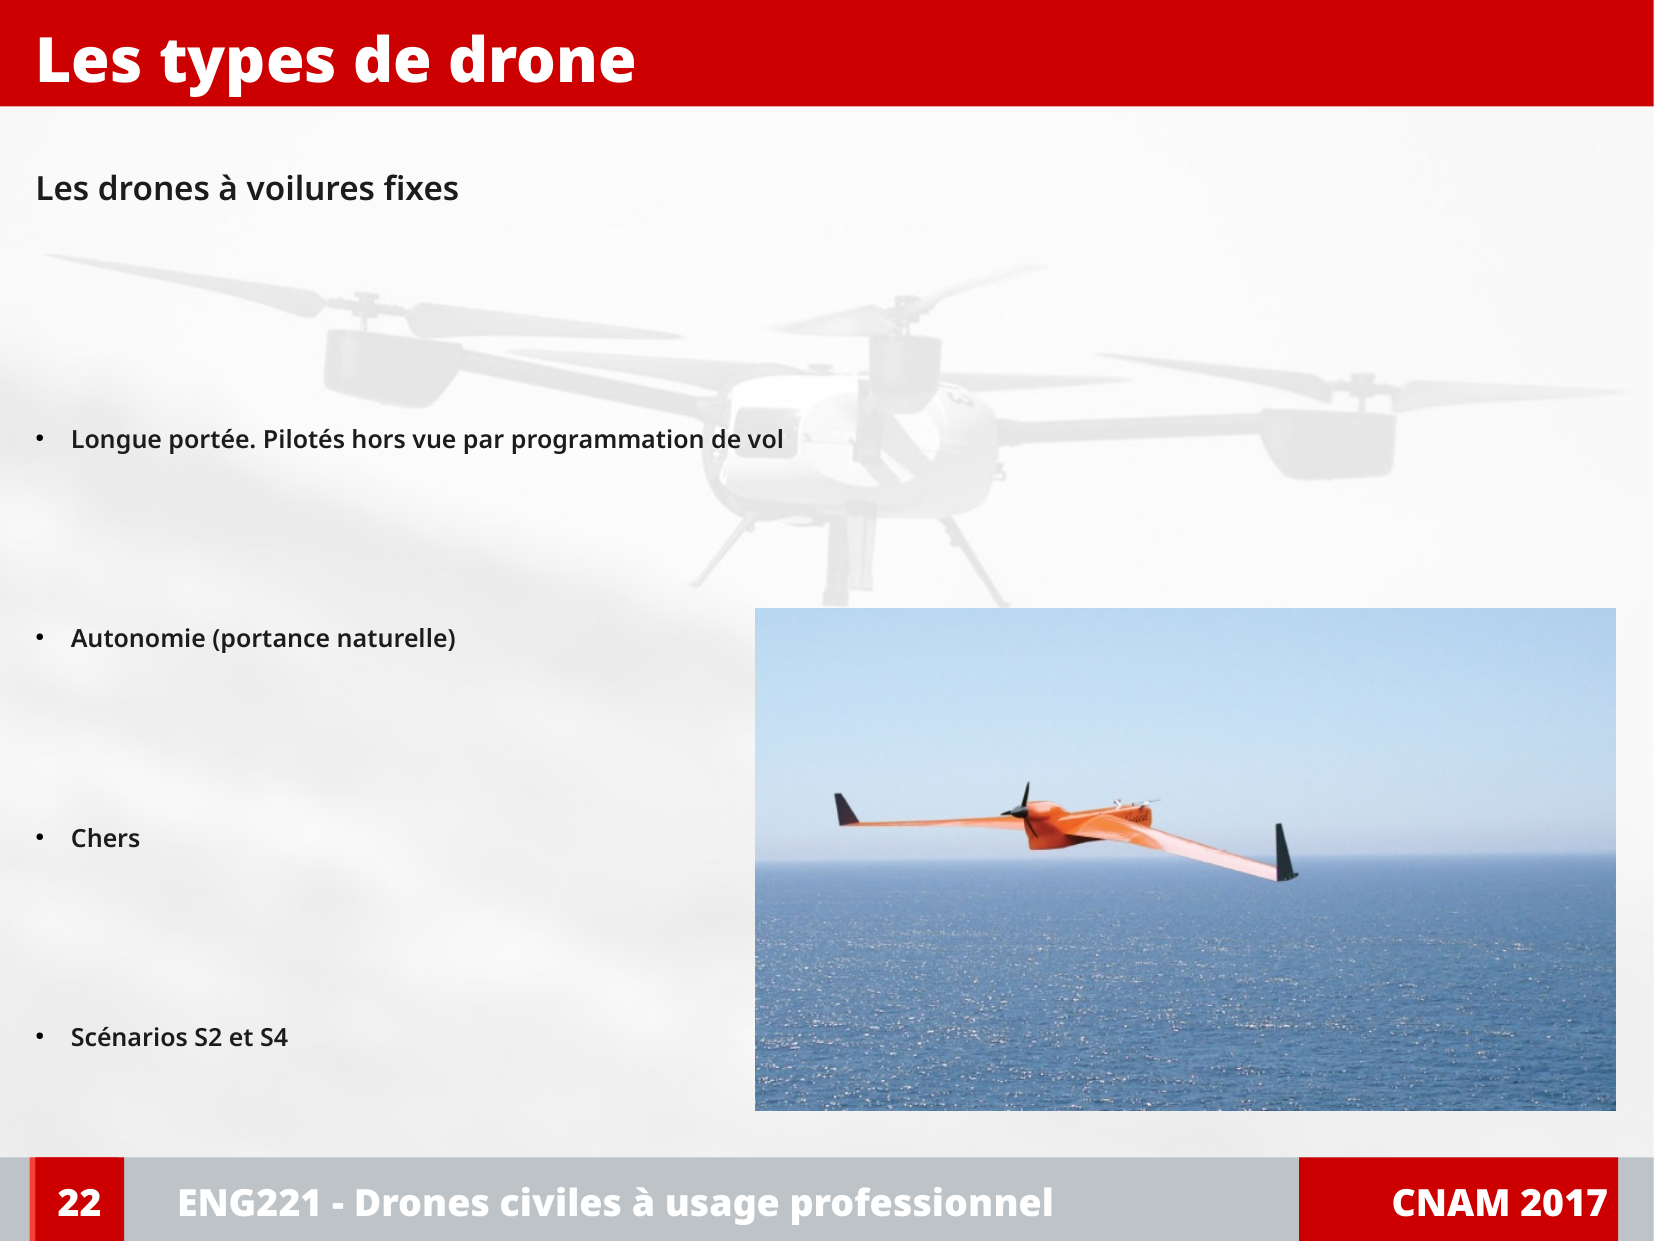

# Les types de drone
Les drones à voilures fixes
Longue portée. Pilotés hors vue par programmation de vol
Autonomie (portance naturelle)
Chers
Scénarios S2 et S4
22
ENG221 - Drones civiles à usage professionnel